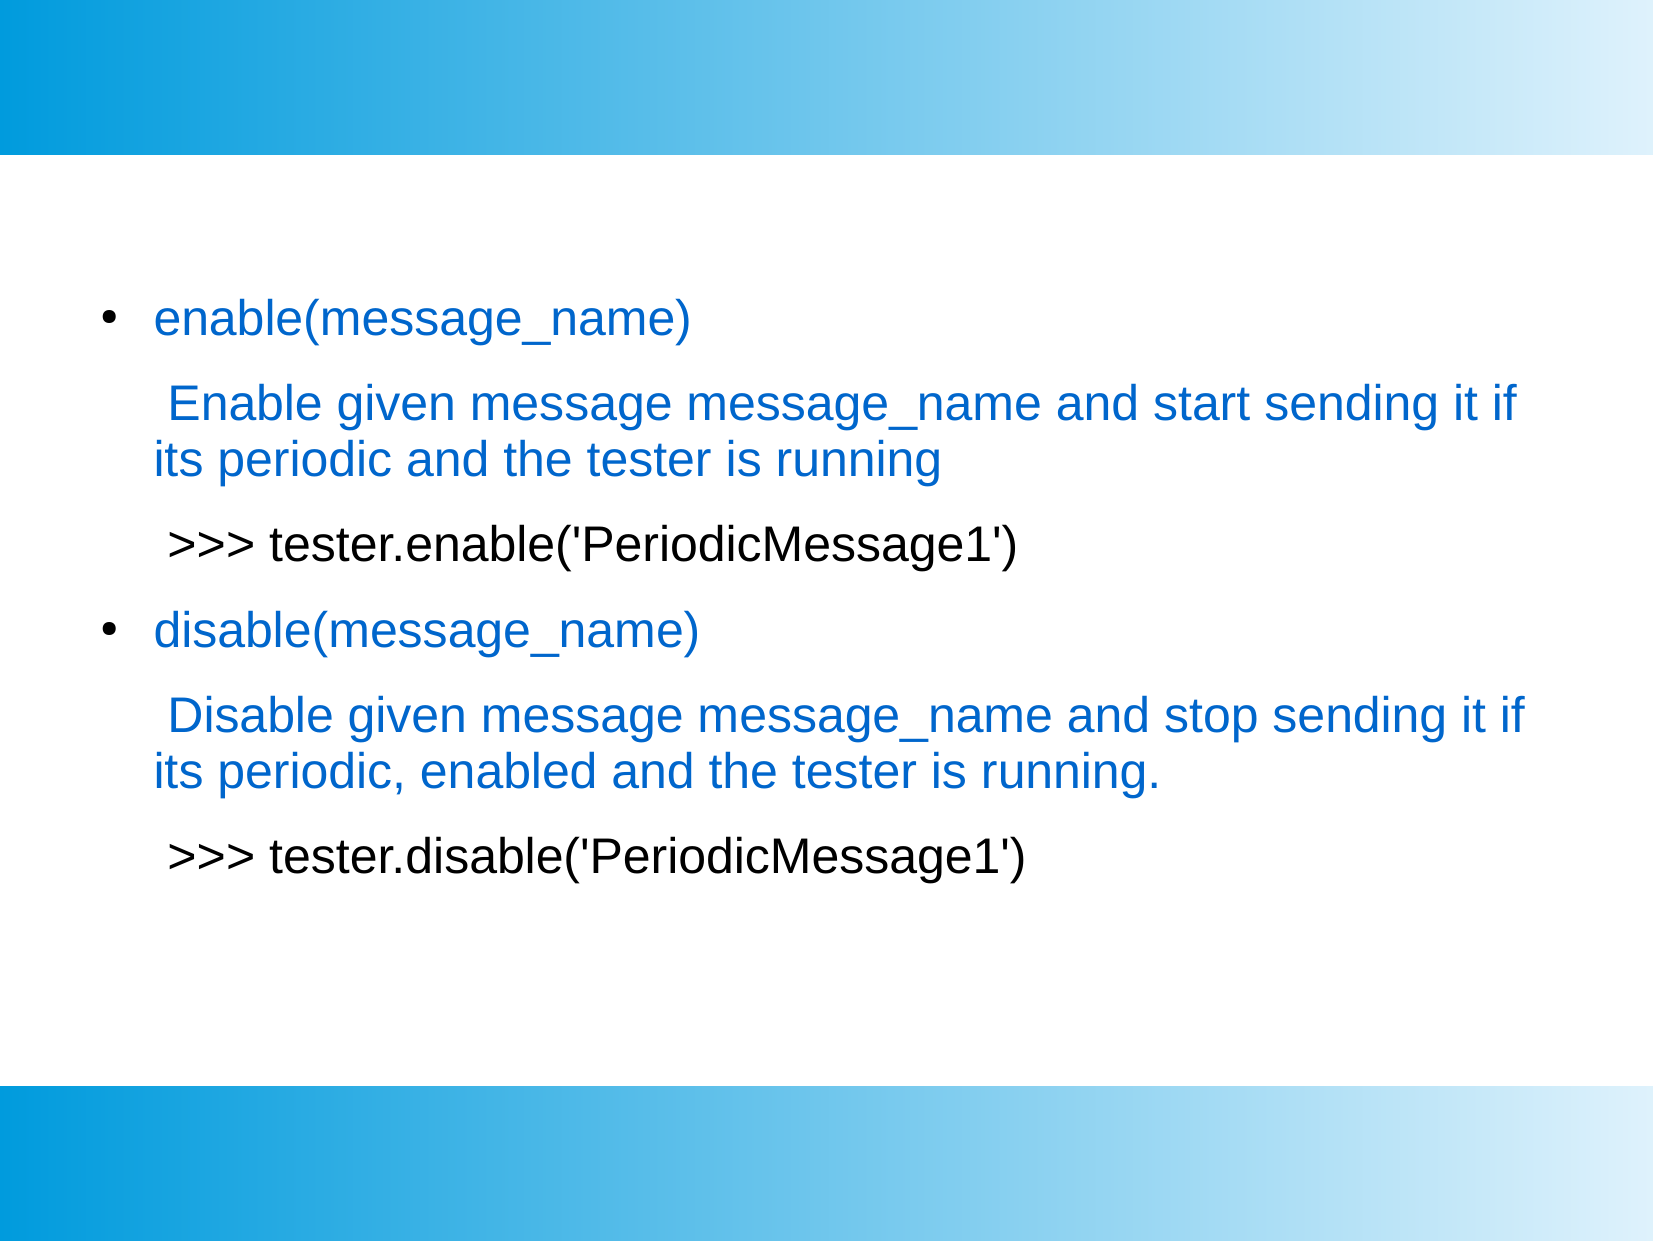

#
enable(message_name)
 Enable given message message_name and start sending it if its periodic and the tester is running
 >>> tester.enable('PeriodicMessage1')
disable(message_name)
 Disable given message message_name and stop sending it if its periodic, enabled and the tester is running.
 >>> tester.disable('PeriodicMessage1')